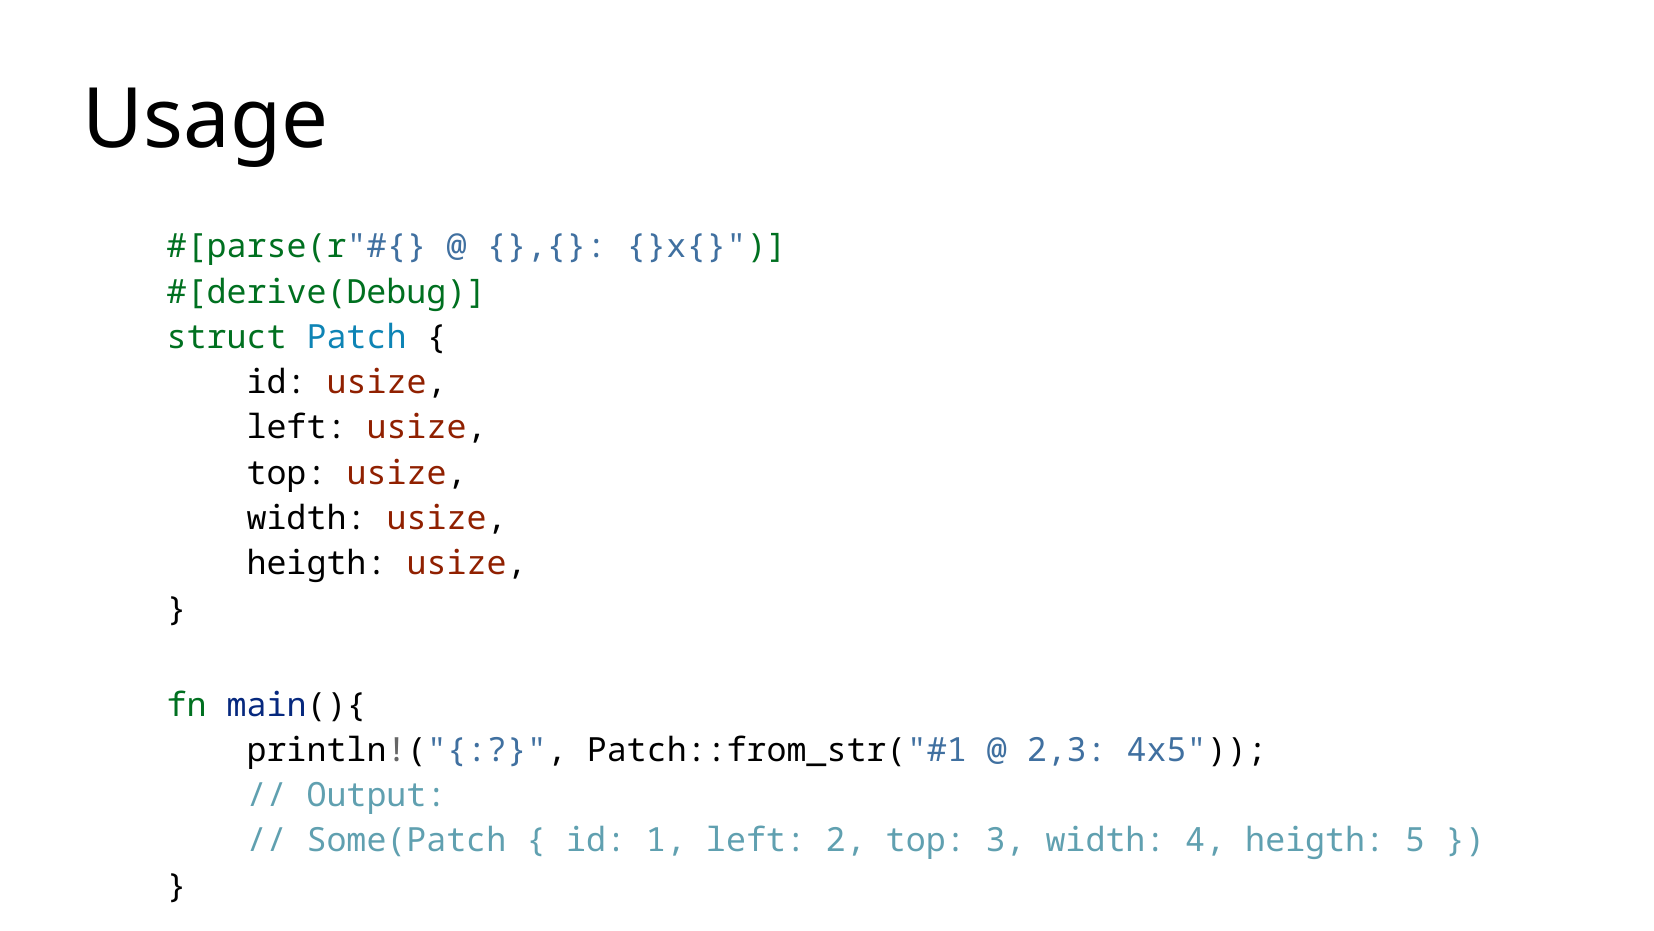

# Usage
#[parse(r"#{} @ {},{}: {}x{}")]
#[derive(Debug)]
struct Patch {
 id: usize,
 left: usize,
 top: usize,
 width: usize,
 heigth: usize,
}
fn main(){
 println!("{:?}", Patch::from_str("#1 @ 2,3: 4x5"));
 // Output:
 // Some(Patch { id: 1, left: 2, top: 3, width: 4, heigth: 5 })
}